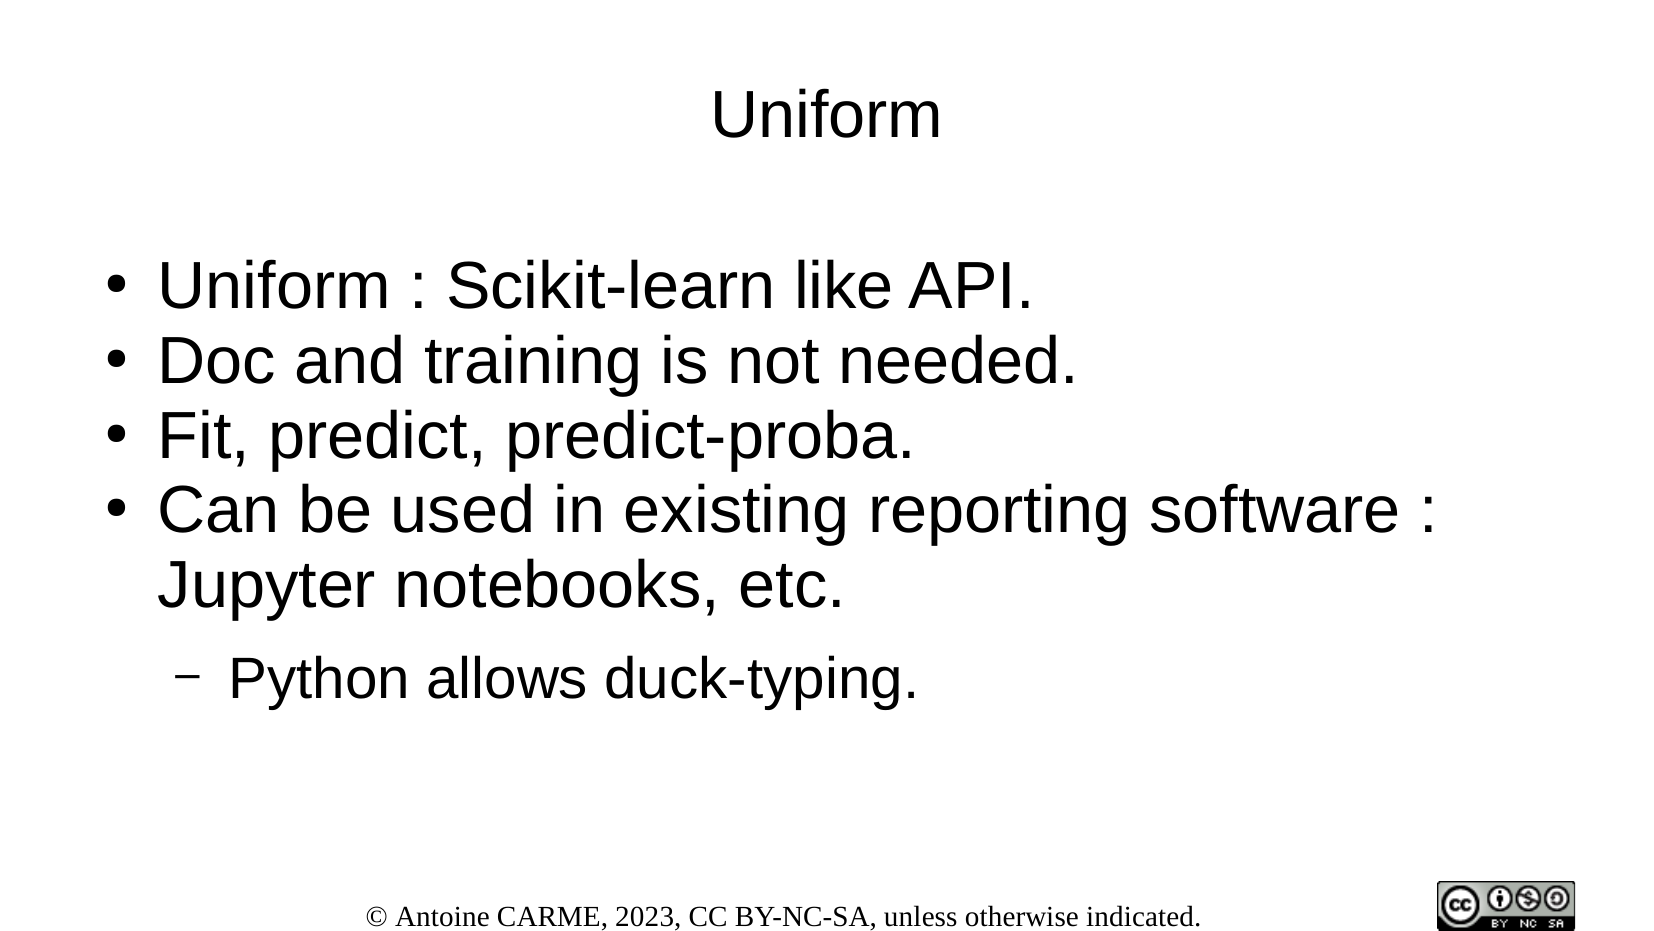

# Uniform
Uniform : Scikit-learn like API.
Doc and training is not needed.
Fit, predict, predict-proba.
Can be used in existing reporting software : Jupyter notebooks, etc.
Python allows duck-typing.